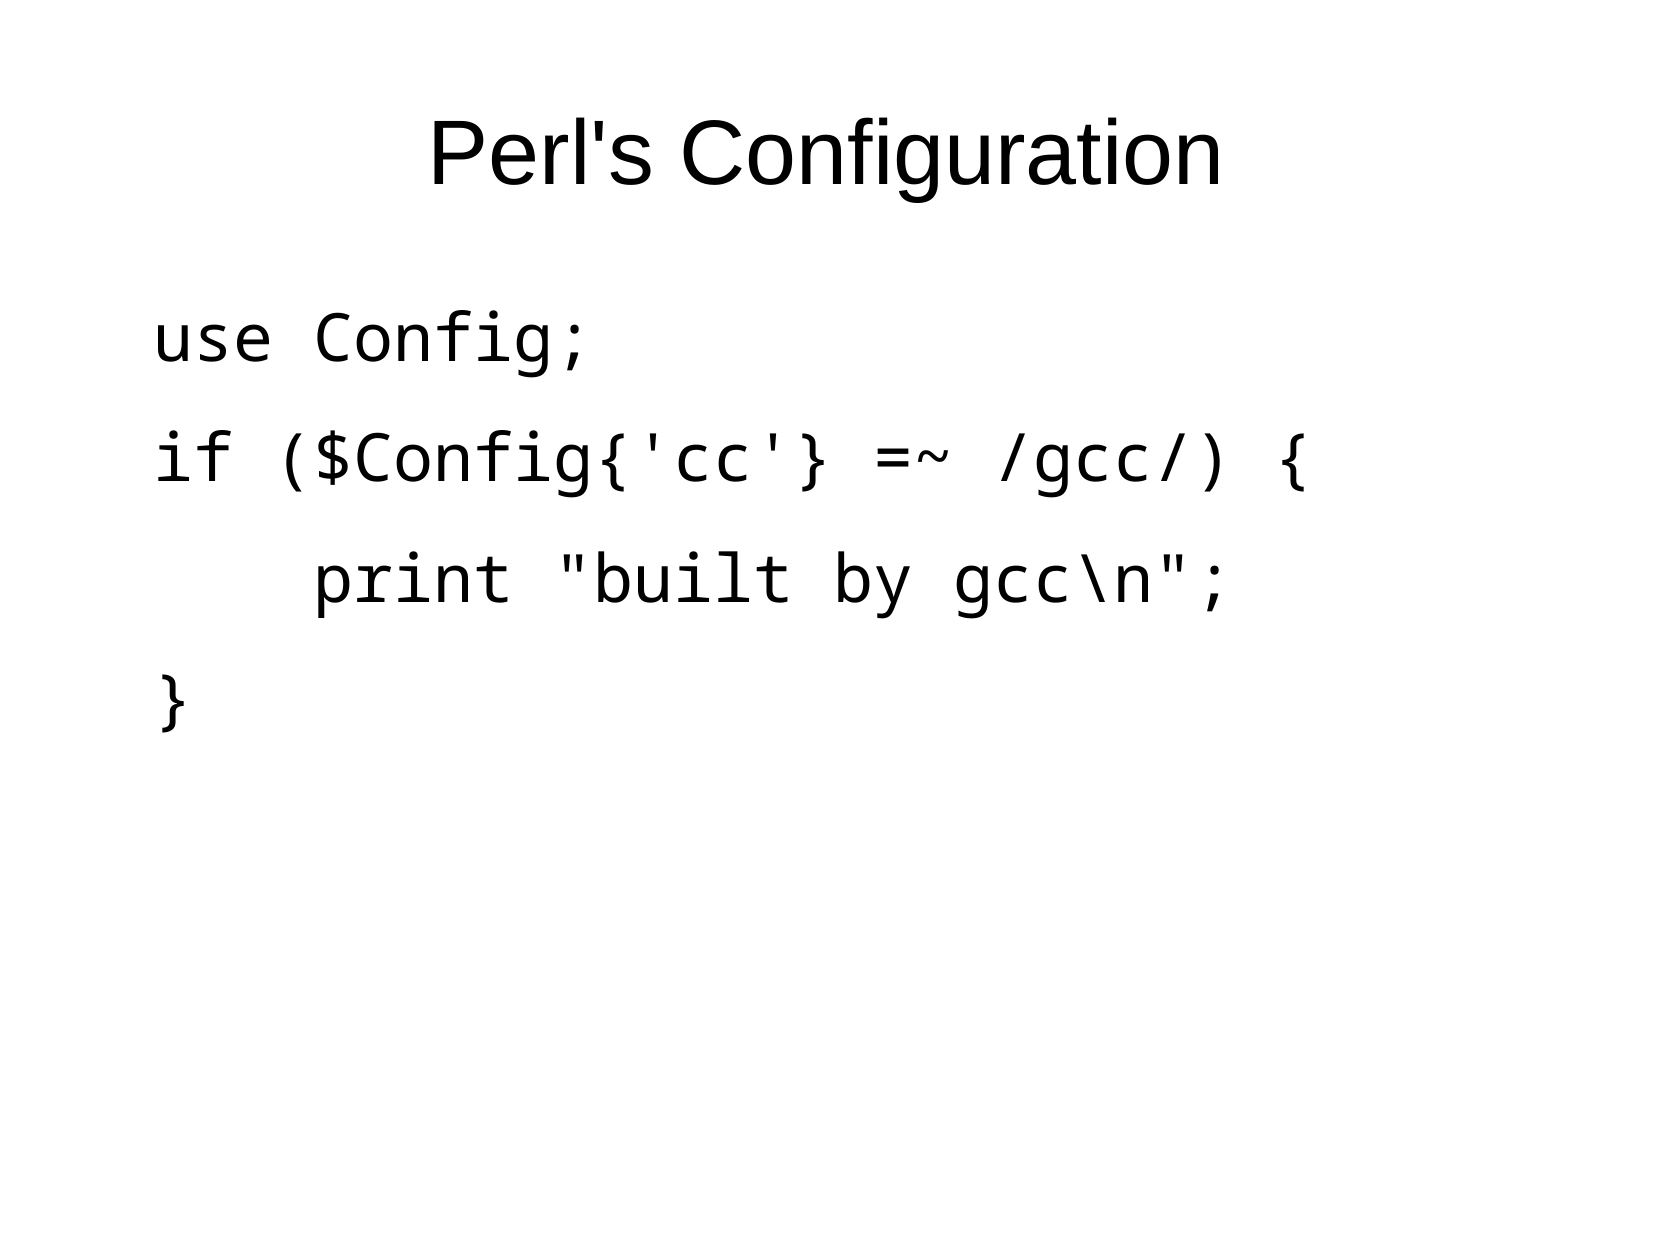

# Perl's Configuration
use Config;
if ($Config{'cc'} =~ /gcc/) {
 print "built by gcc\n";
}